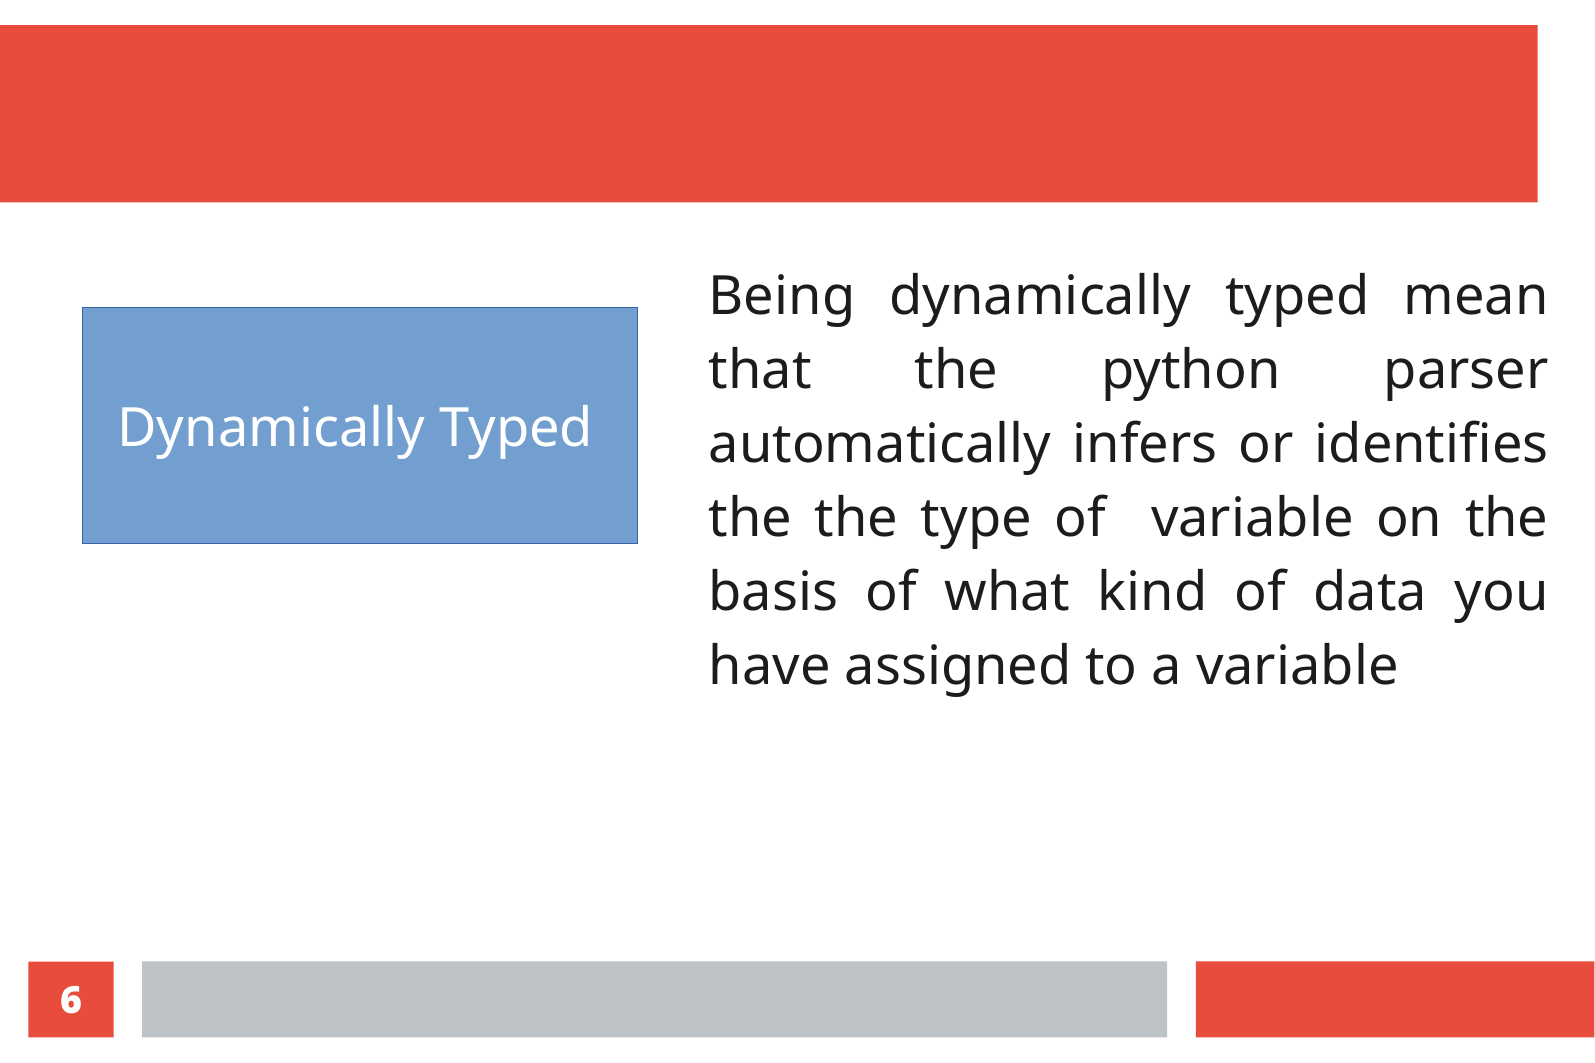

# Being dynamically typed mean that the python parser automatically infers or identifies the the type of variable on the basis of what kind of data you have assigned to a variable
Dynamically Typed
6